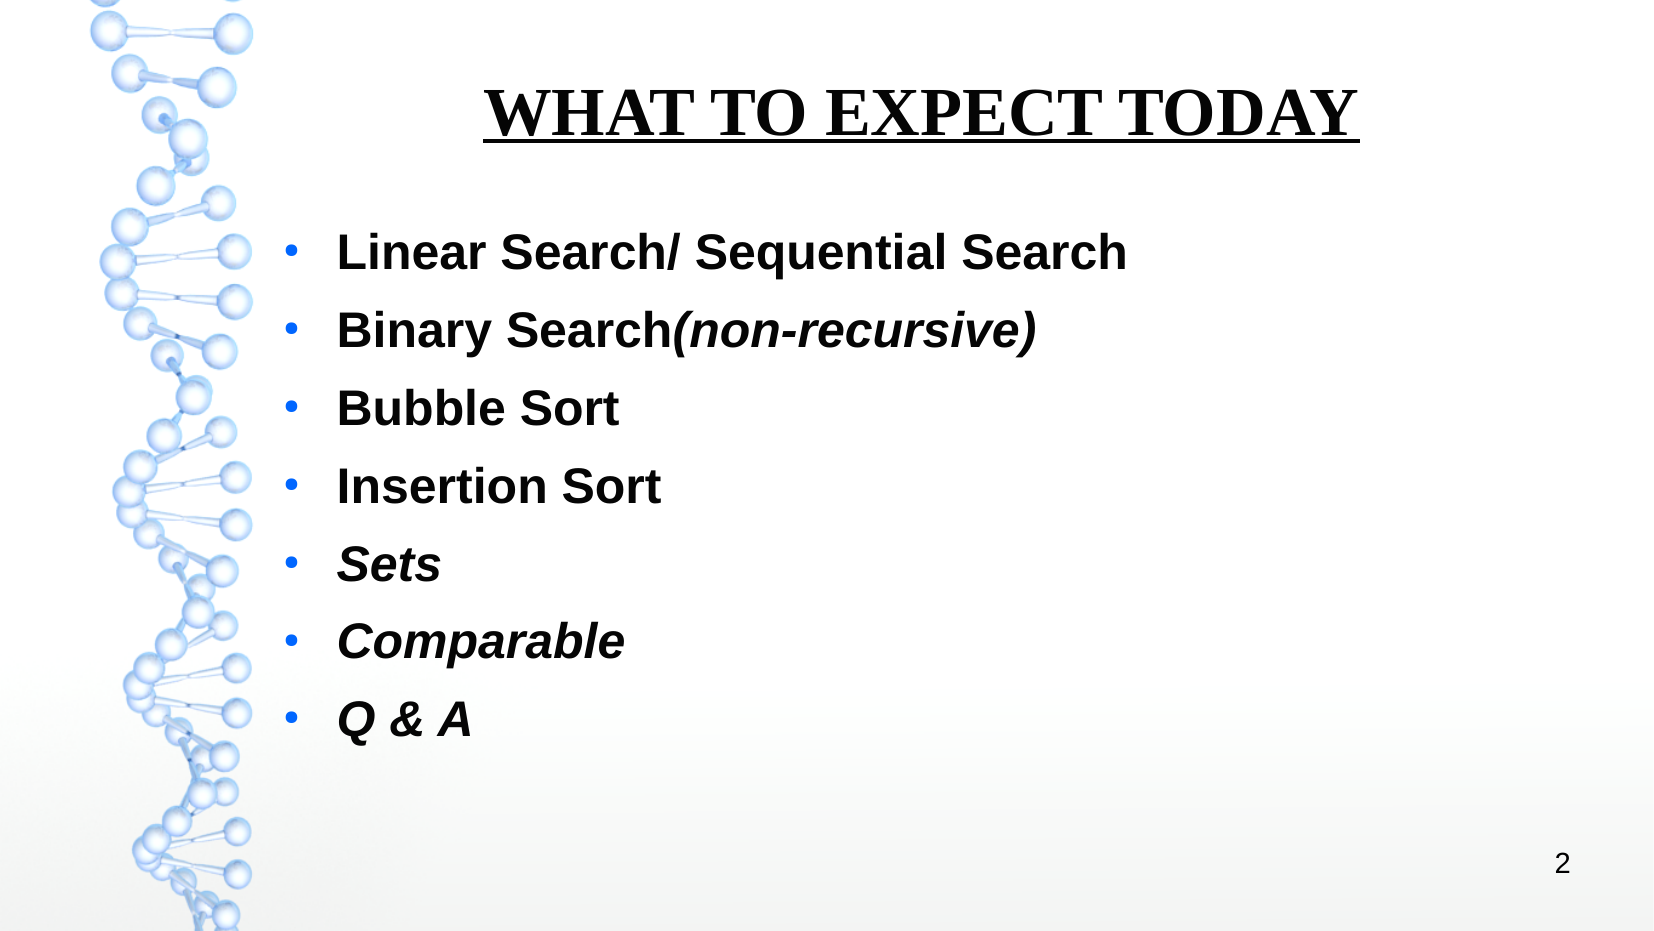

# WHAT TO EXPECT TODAY
Linear Search/ Sequential Search
Binary Search(non-recursive)
Bubble Sort
Insertion Sort
Sets
Comparable
Q & A
2